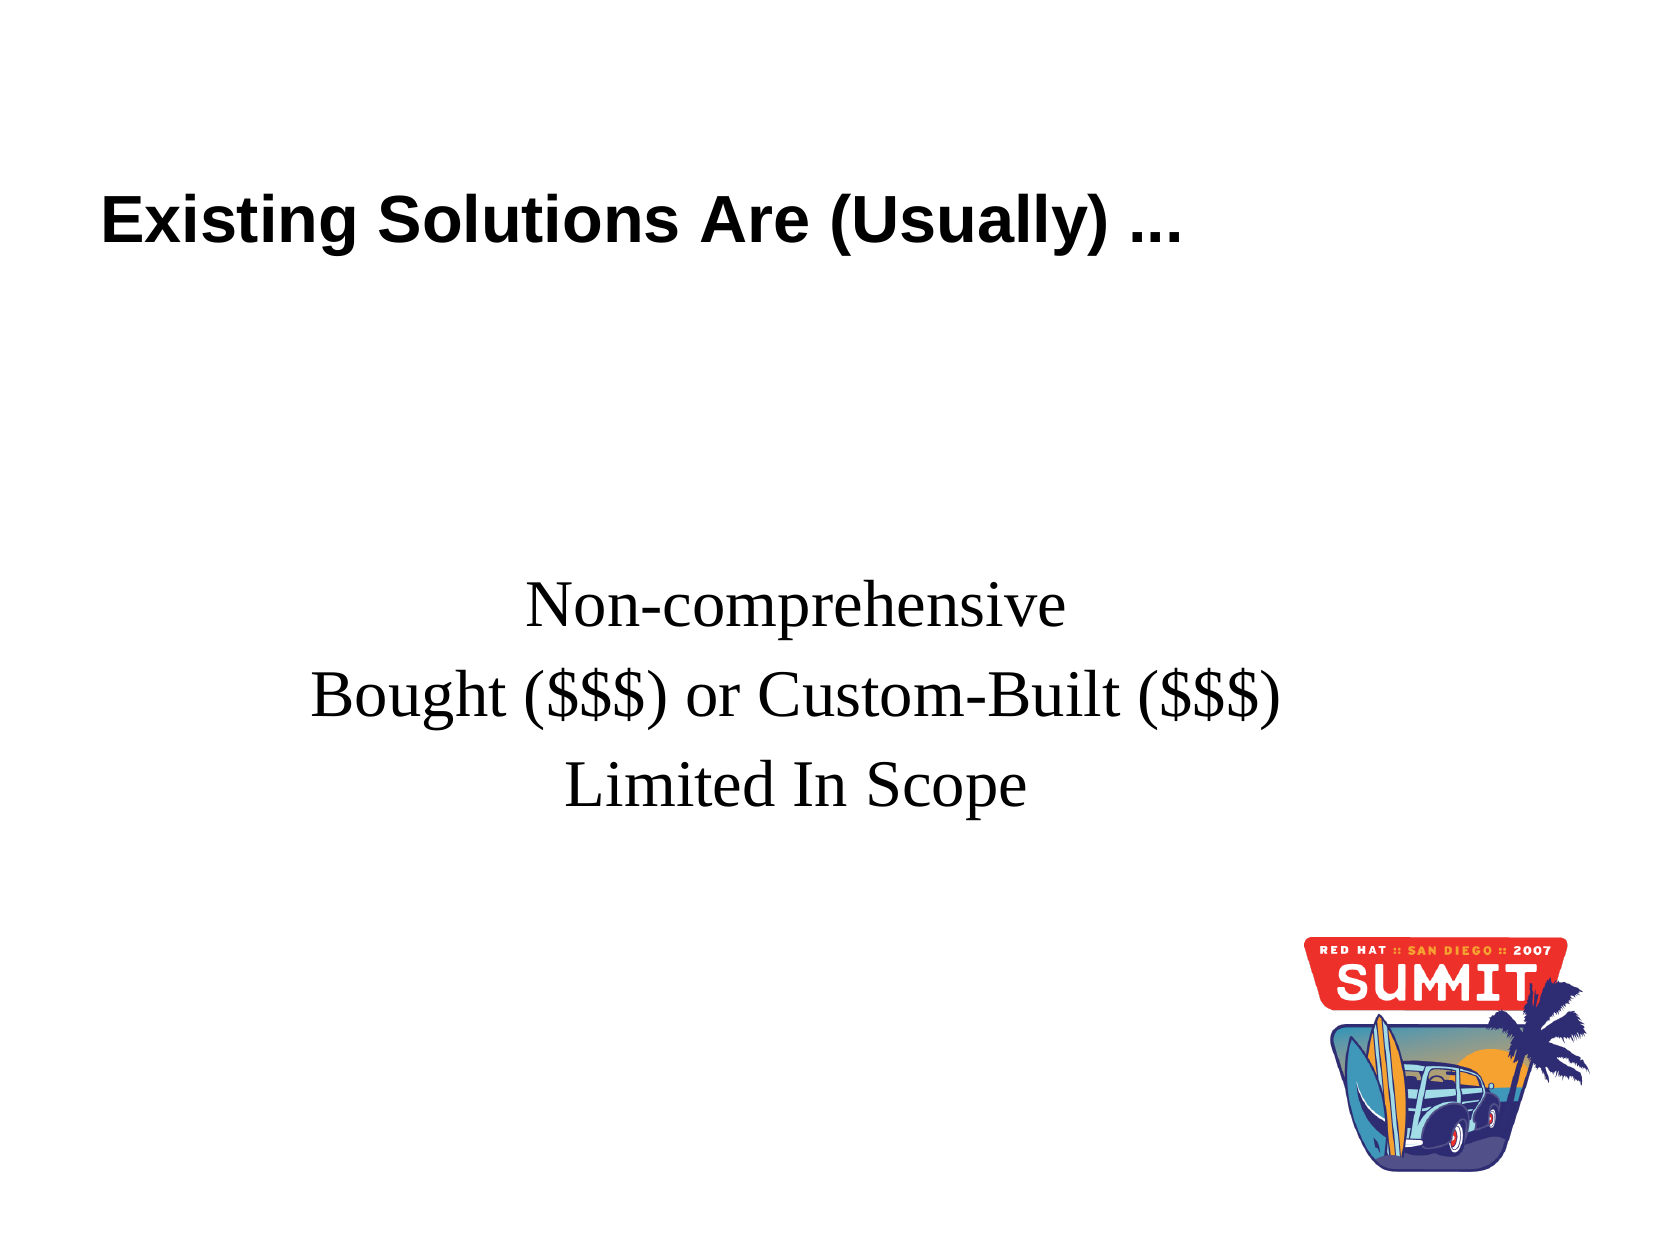

# Existing Solutions Are (Usually) ...
Non-comprehensive
Bought ($$$) or Custom-Built ($$$)
Limited In Scope